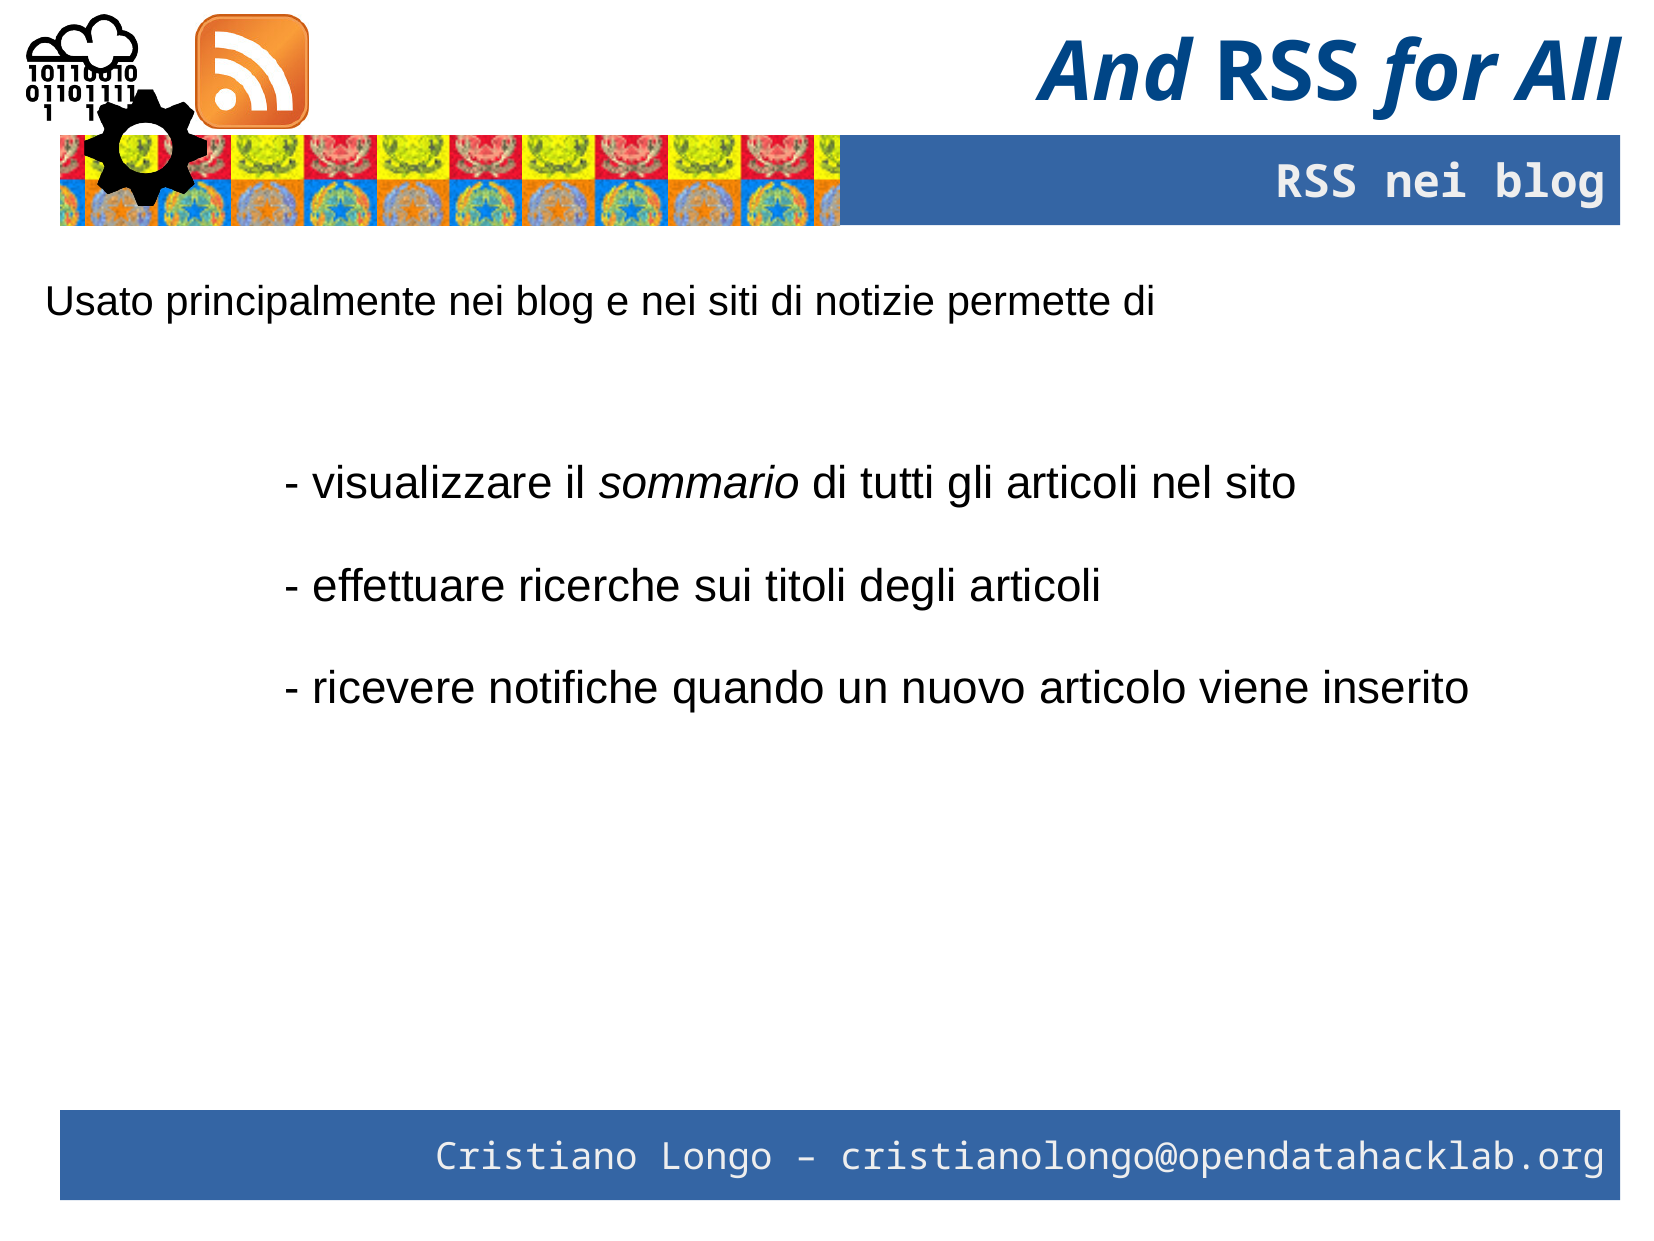

And RSS for All
RSS nei blog
Usato principalmente nei blog e nei siti di notizie permette di
- visualizzare il sommario di tutti gli articoli nel sito
- effettuare ricerche sui titoli degli articoli
- ricevere notifiche quando un nuovo articolo viene inserito
Cristiano Longo – cristianolongo@opendatahacklab.org